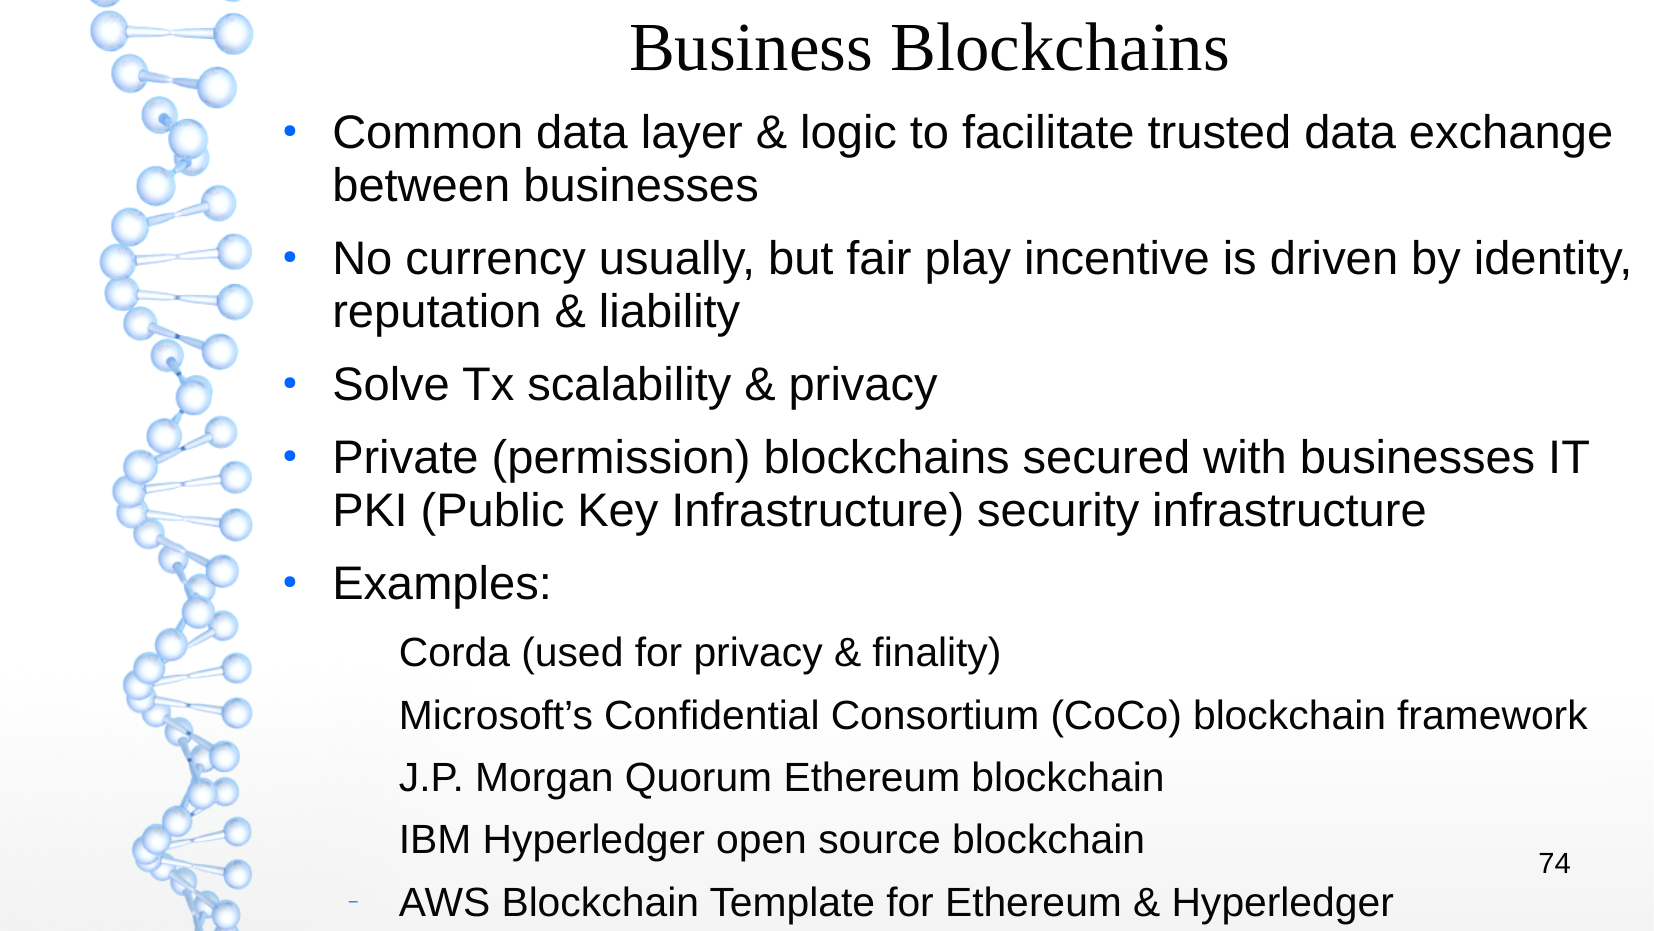

# Business Blockchains
Common data layer & logic to facilitate trusted data exchange between businesses
No currency usually, but fair play incentive is driven by identity, reputation & liability
Solve Tx scalability & privacy
Private (permission) blockchains secured with businesses IT PKI (Public Key Infrastructure) security infrastructure
Examples:
Corda (used for privacy & finality)
Microsoft’s Confidential Consortium (CoCo) blockchain framework
J.P. Morgan Quorum Ethereum blockchain
IBM Hyperledger open source blockchain
AWS Blockchain Template for Ethereum & Hyperledger
74